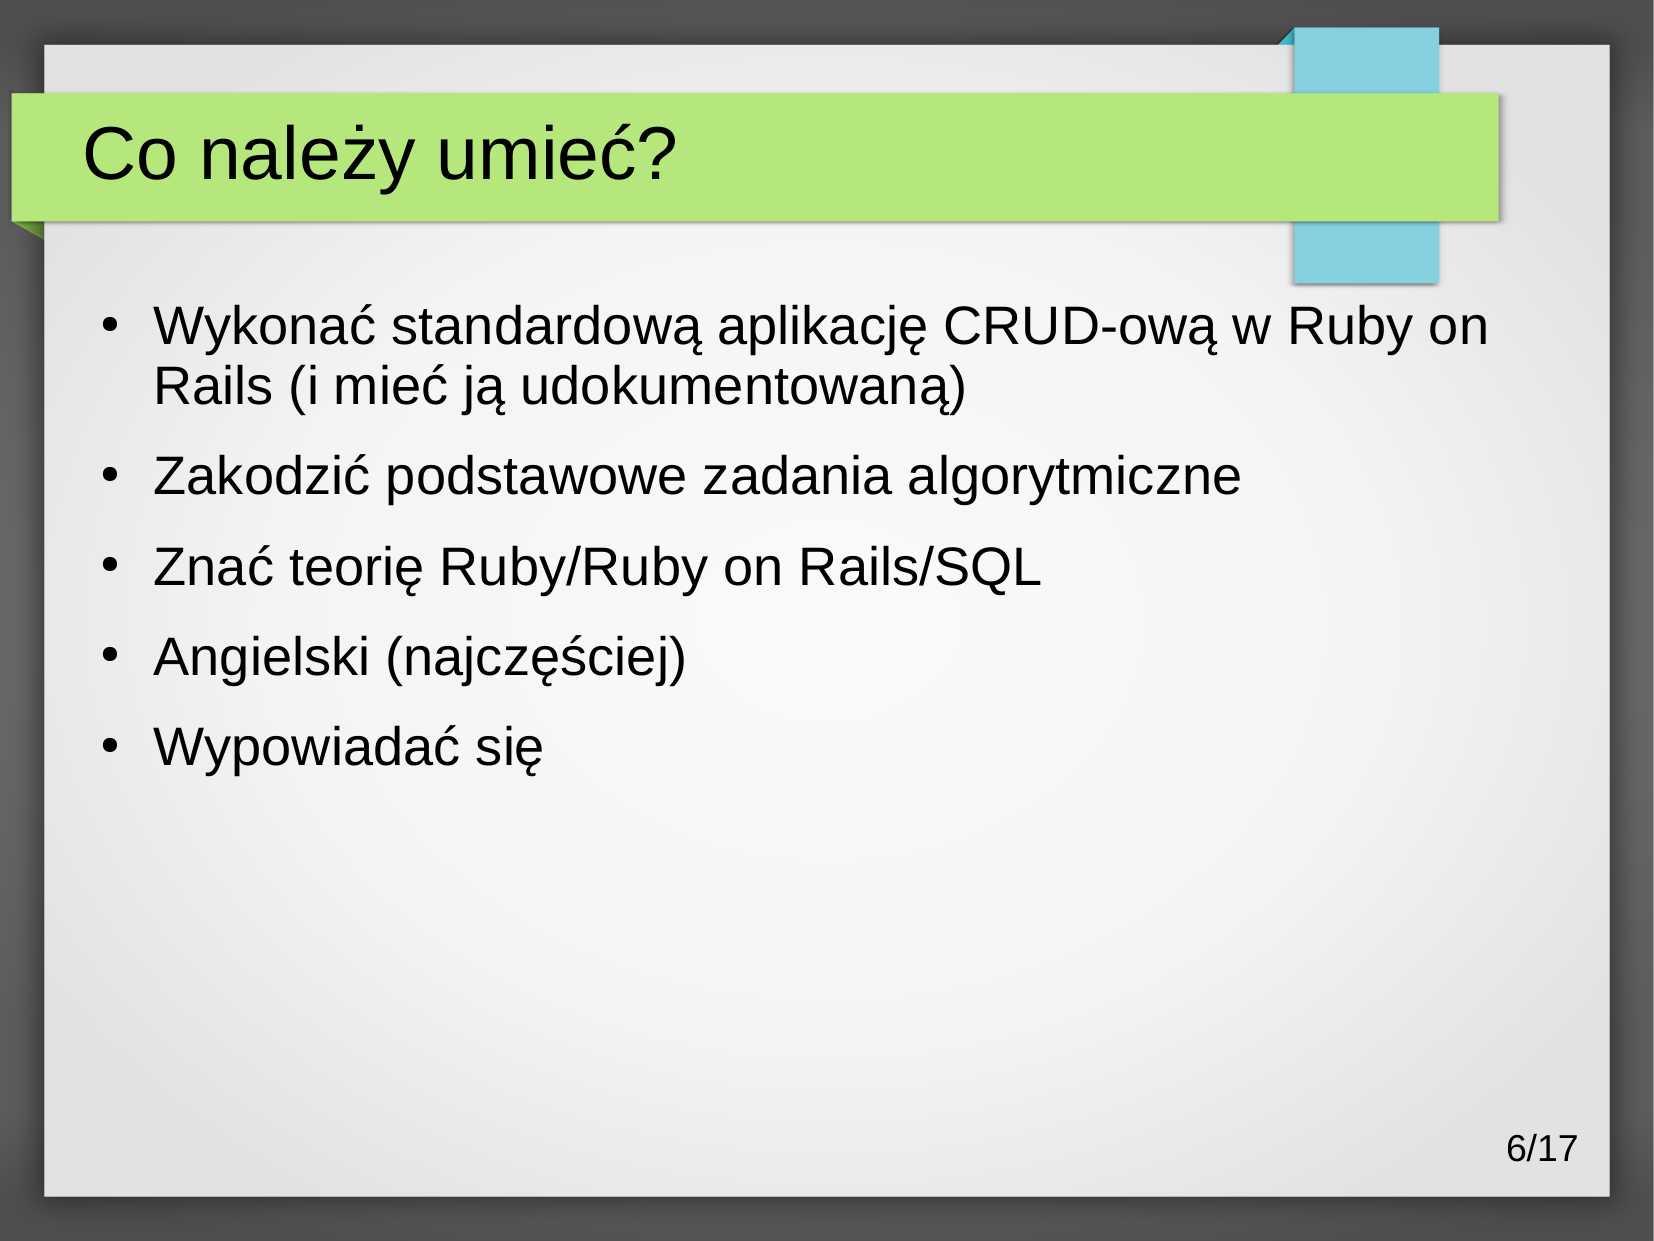

# Co należy umieć?
Wykonać standardową aplikację CRUD-ową w Ruby on Rails (i mieć ją udokumentowaną)
Zakodzić podstawowe zadania algorytmiczne
Znać teorię Ruby/Ruby on Rails/SQL
Angielski (najczęściej)
Wypowiadać się